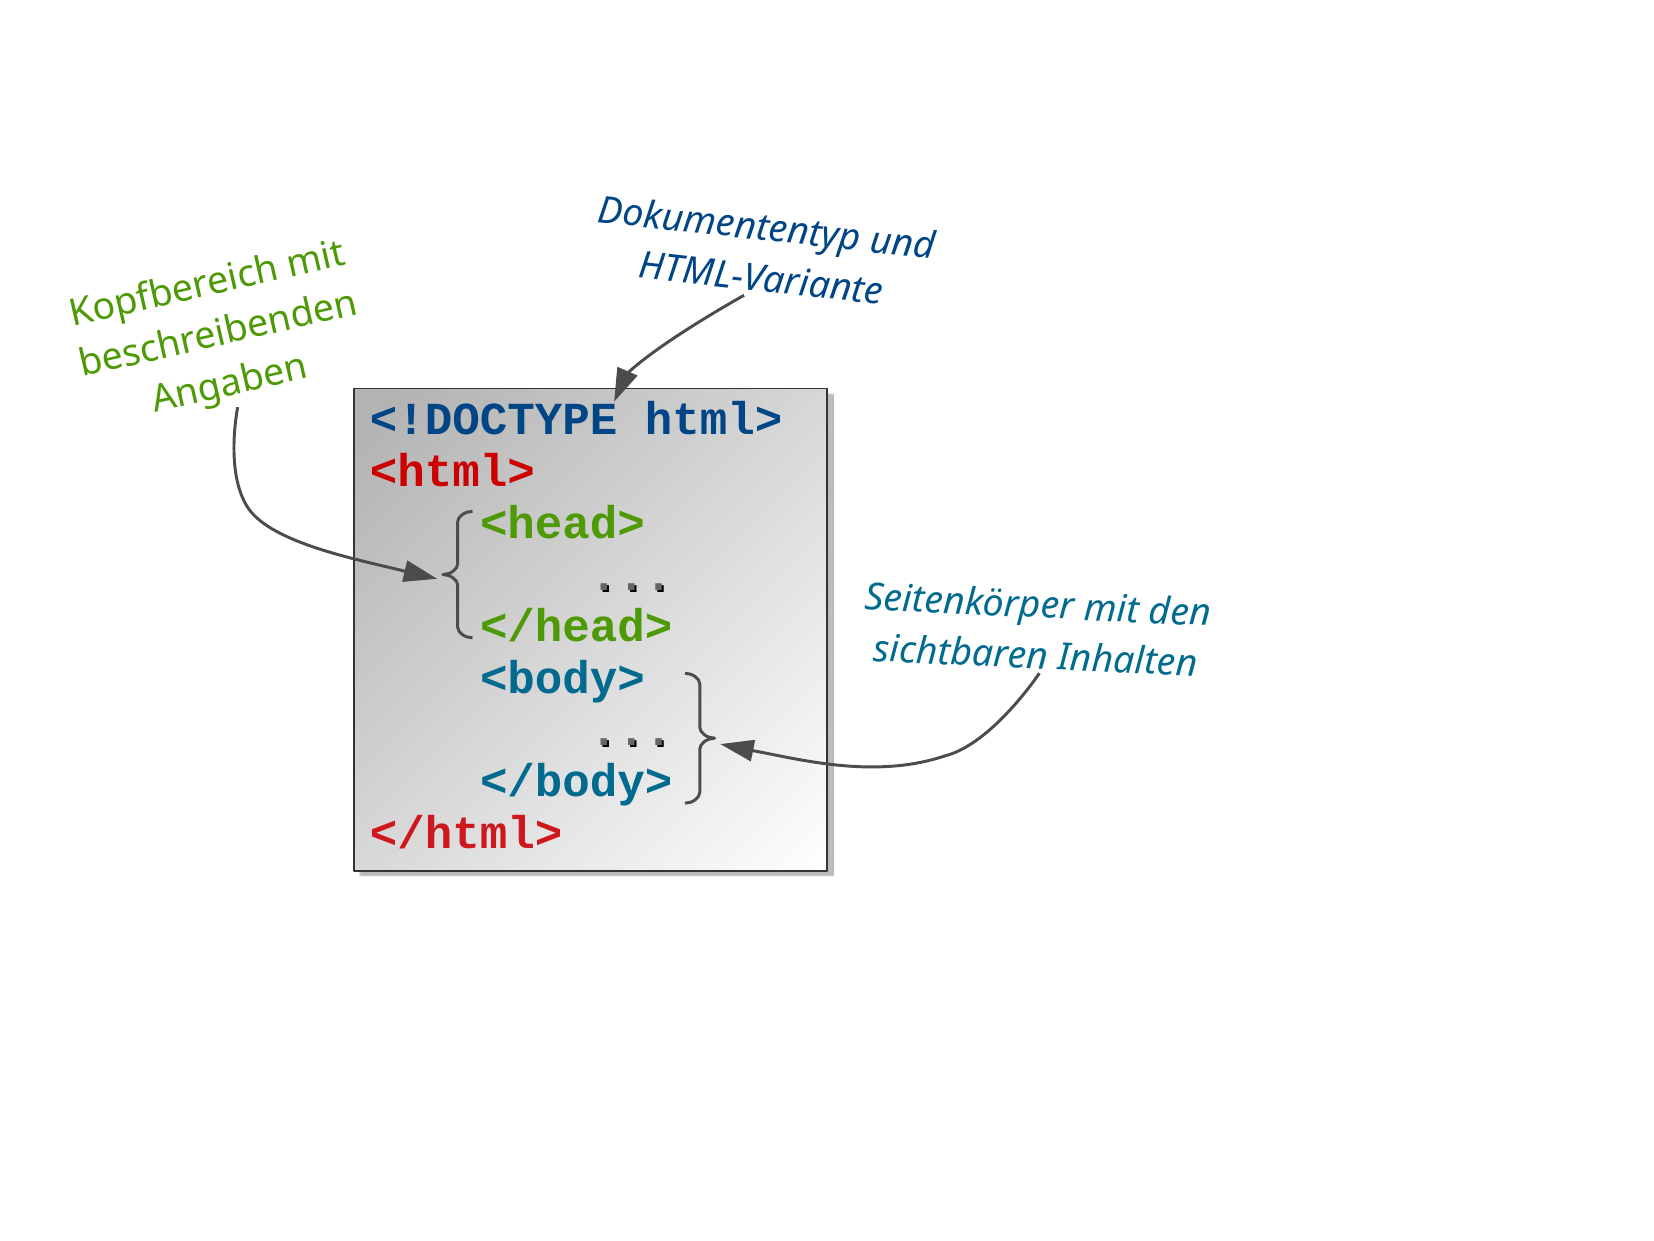

Dokumententyp und
HTML-Variante
Kopfbereich mit
beschreibenden
Angaben
<!DOCTYPE html>
<html>
 <head>
 ...
 </head>
 <body>
 ...
 </body>
</html>
Seitenkörper mit den sichtbaren Inhalten